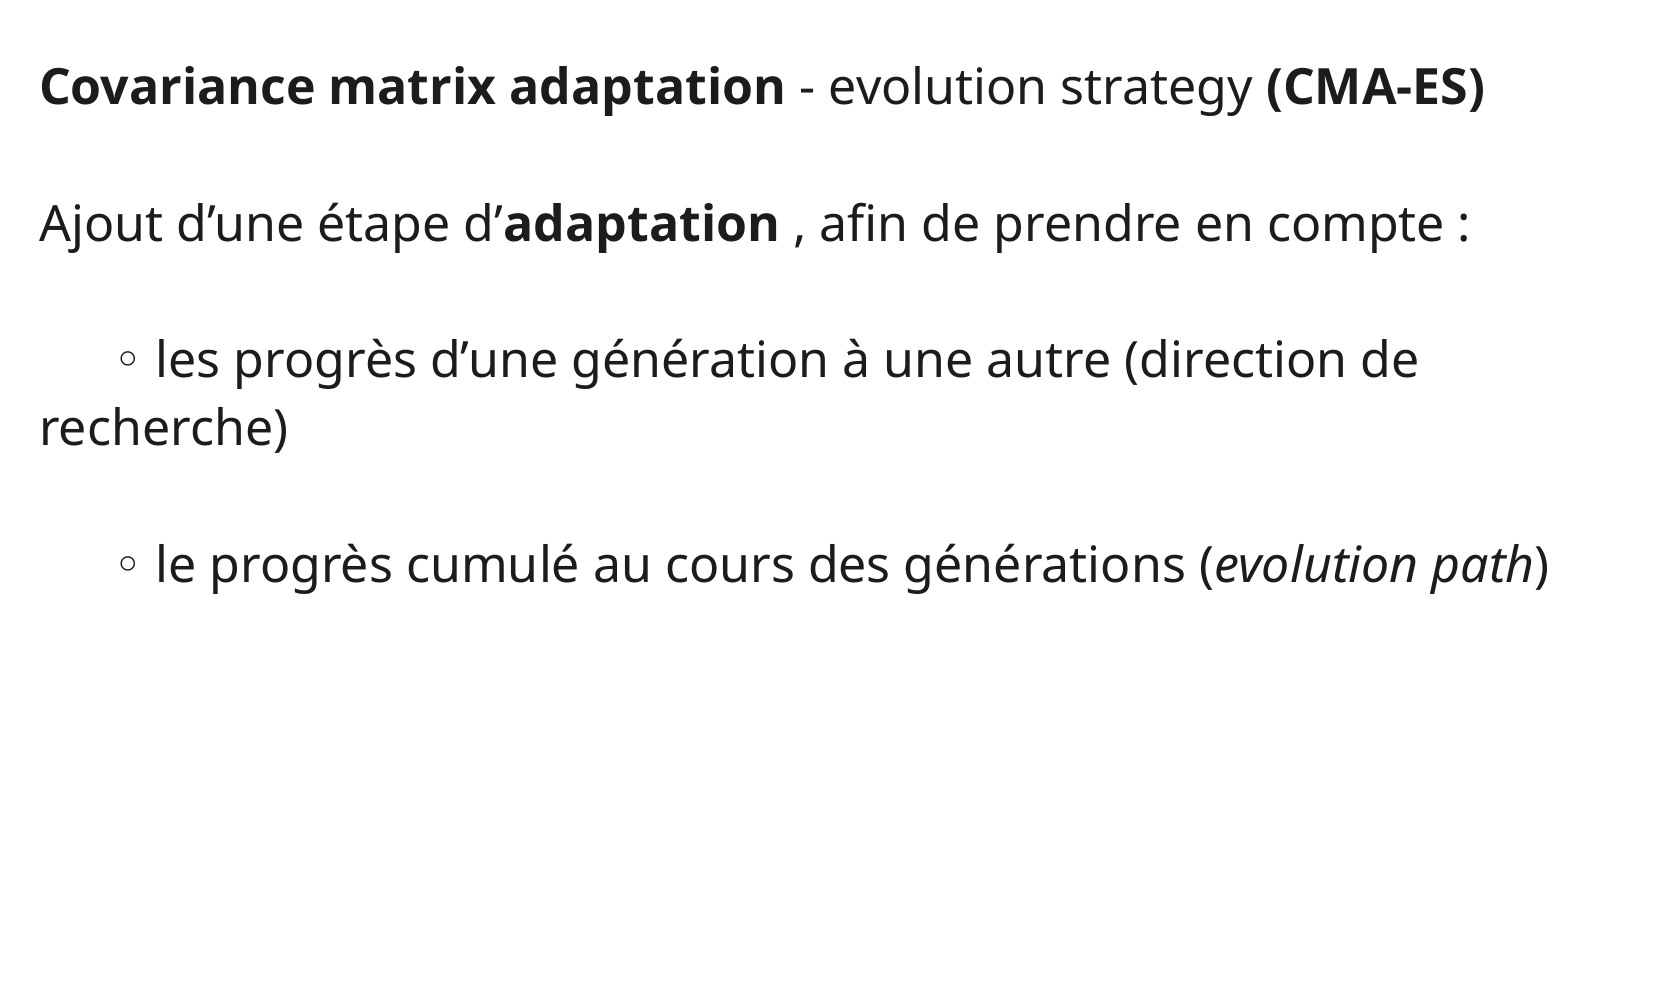

Covariance matrix adaptation - evolution strategy (CMA-ES)
Ajout d’une étape d’adaptation , afin de prendre en compte :
	◦ les progrès d’une génération à une autre (direction de recherche)
	◦ le progrès cumulé au cours des générations (evolution path)